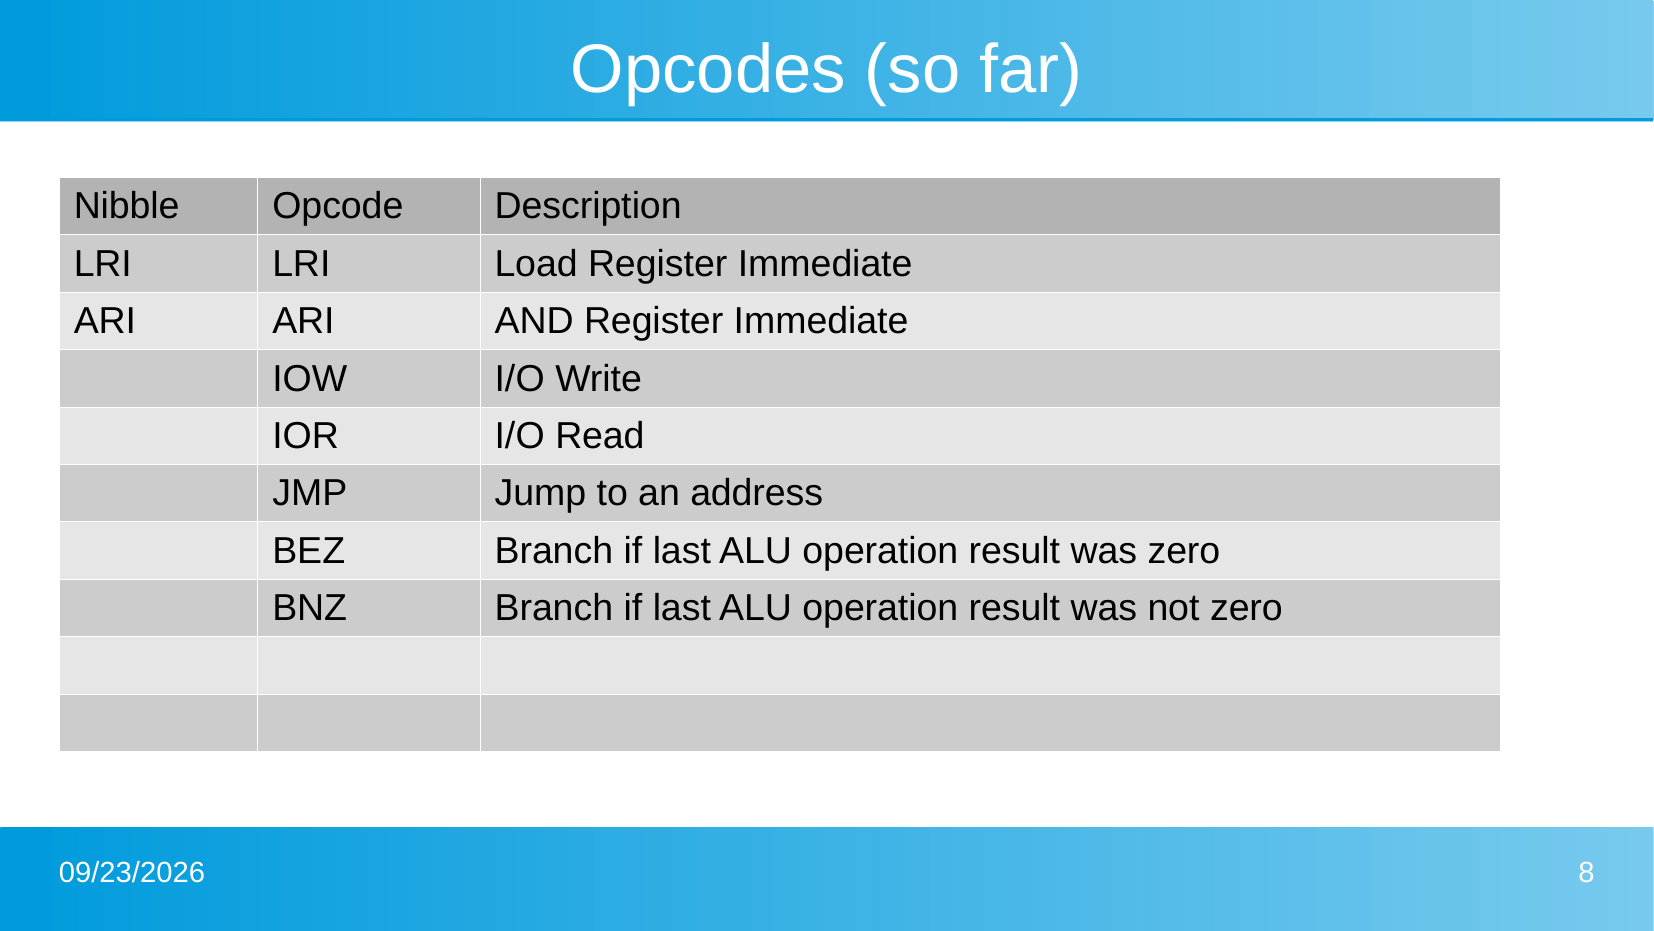

# Opcodes (so far)
| Nibble | Opcode | Description |
| --- | --- | --- |
| LRI | LRI | Load Register Immediate |
| ARI | ARI | AND Register Immediate |
| | IOW | I/O Write |
| | IOR | I/O Read |
| | JMP | Jump to an address |
| | BEZ | Branch if last ALU operation result was zero |
| | BNZ | Branch if last ALU operation result was not zero |
| | | |
| | | |
8